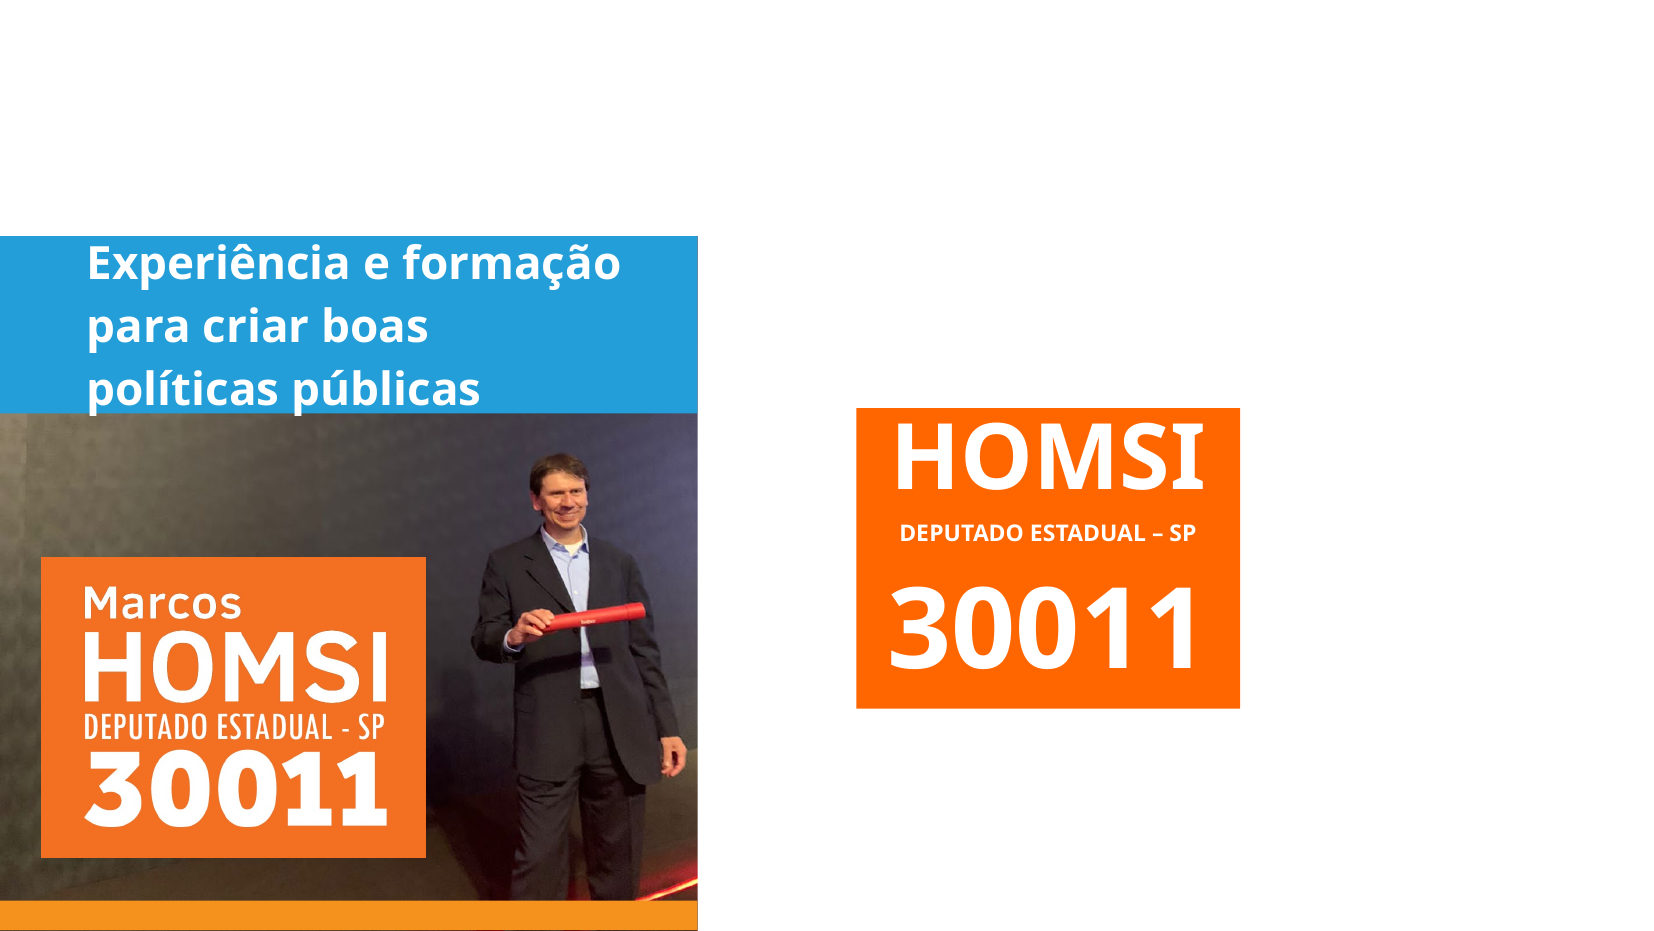

Experiência e formação
 para criar boas
 políticas públicas
 Marcos
HOMSI
DEPUTADO ESTADUAL – SP
30011